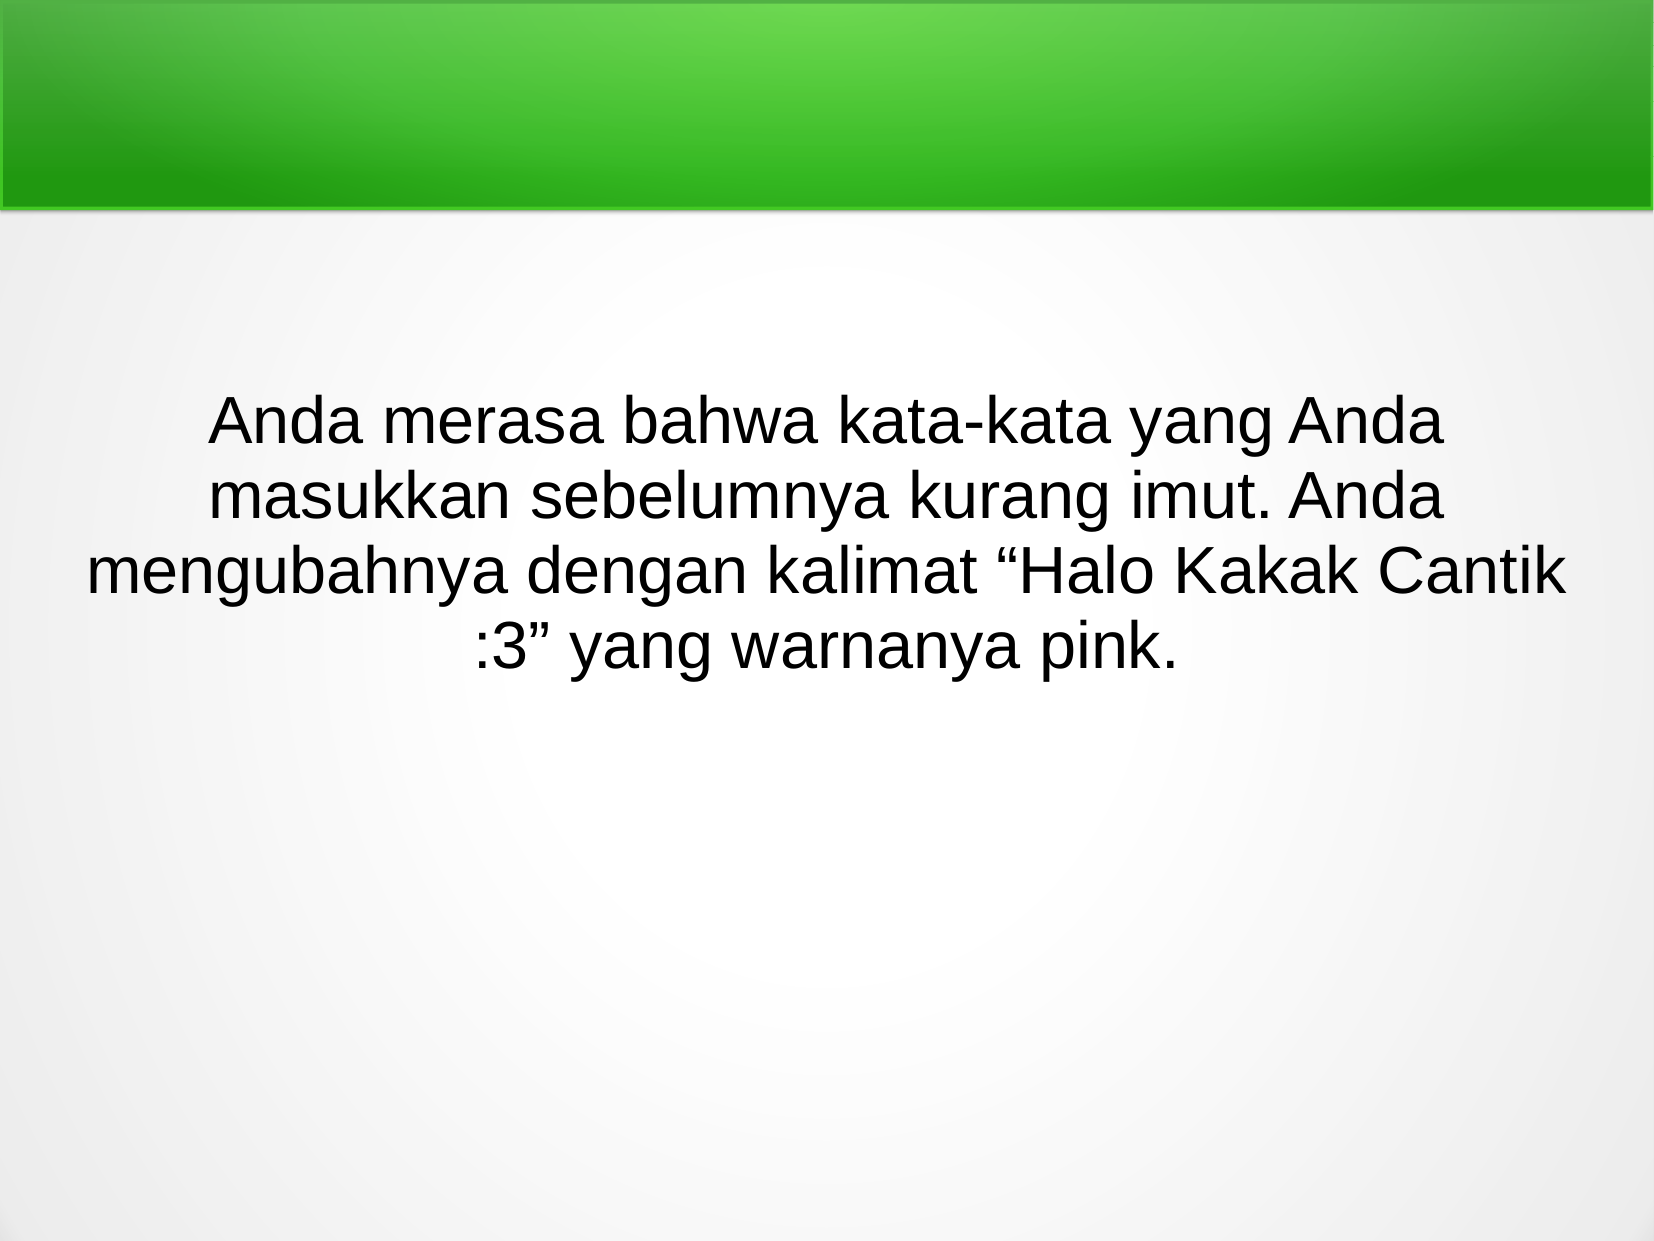

# Anda merasa bahwa kata-kata yang Anda masukkan sebelumnya kurang imut. Anda mengubahnya dengan kalimat “Halo Kakak Cantik :3” yang warnanya pink.